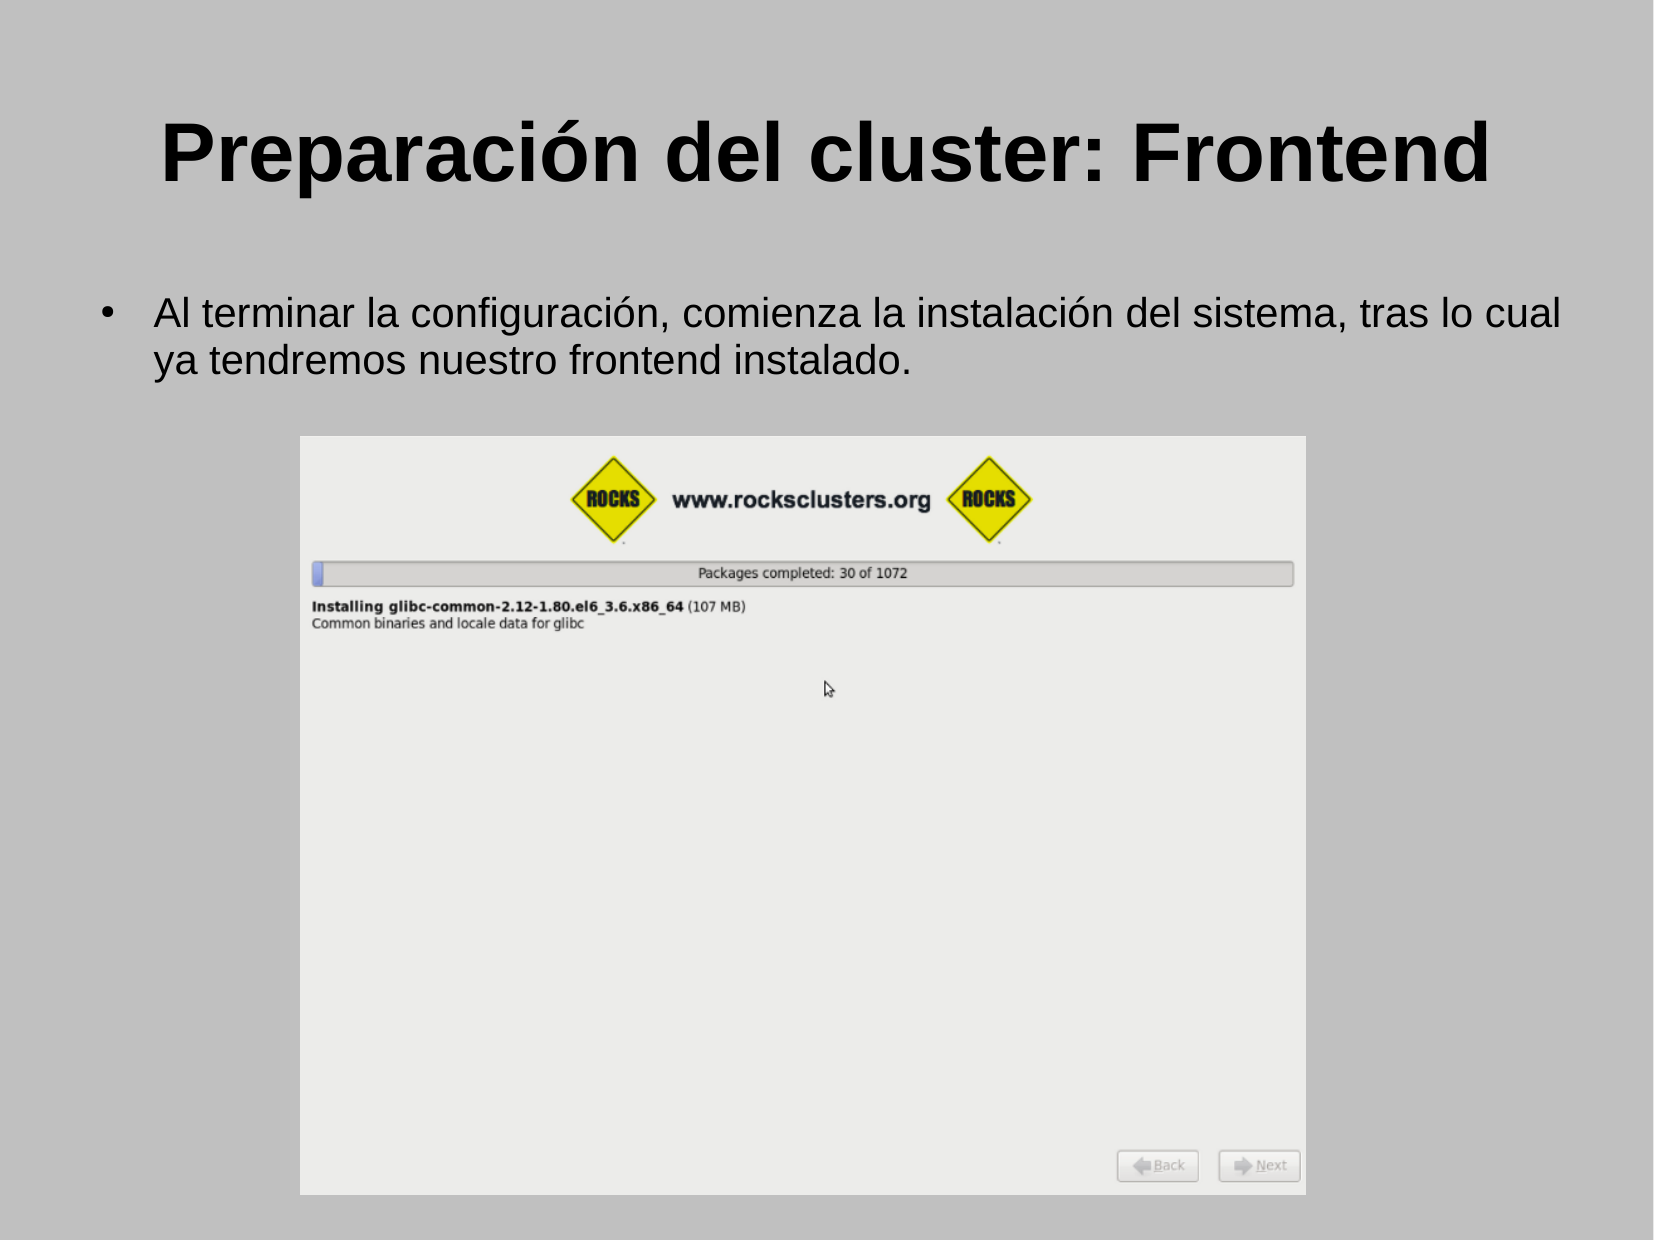

# Preparación del cluster: Frontend
Al terminar la configuración, comienza la instalación del sistema, tras lo cual ya tendremos nuestro frontend instalado.